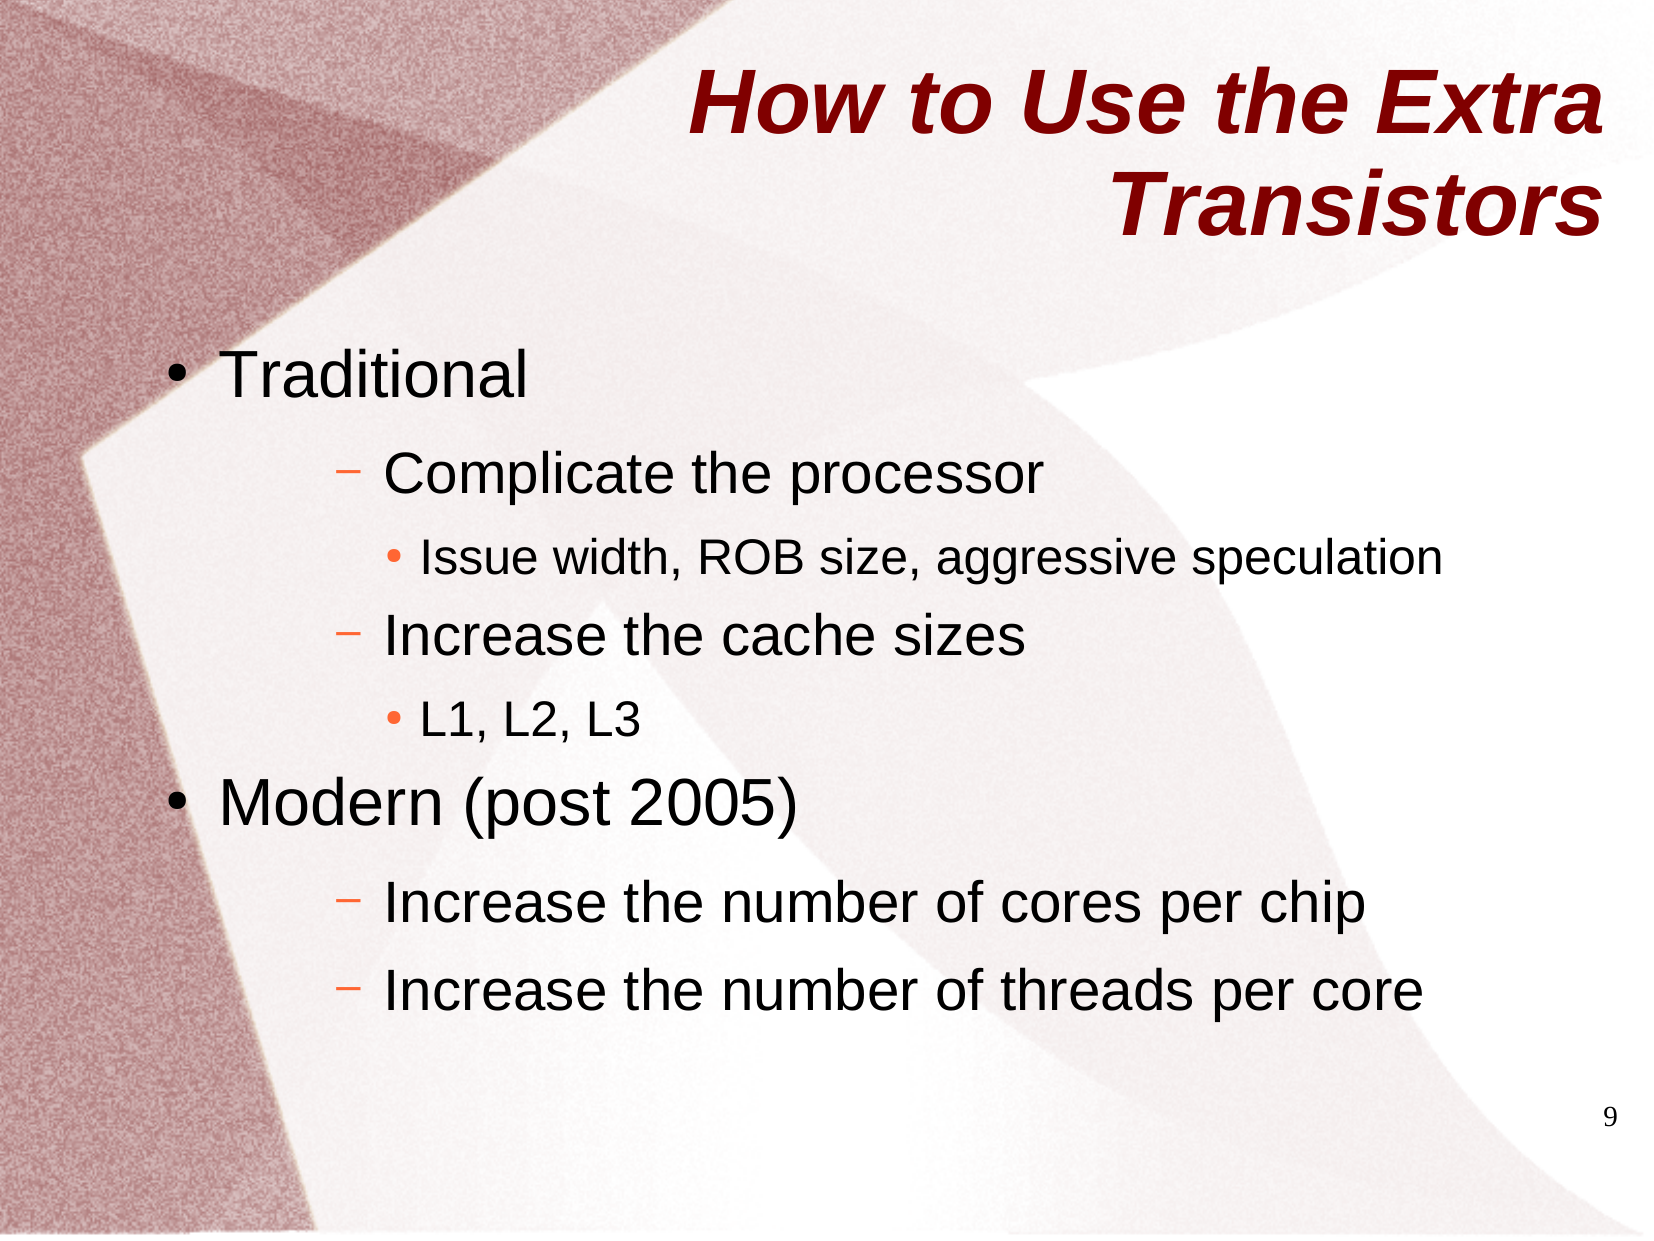

# How to Use the Extra Transistors
Traditional
Complicate the processor
Issue width, ROB size, aggressive speculation
Increase the cache sizes
L1, L2, L3
Modern (post 2005)
Increase the number of cores per chip
Increase the number of threads per core
9